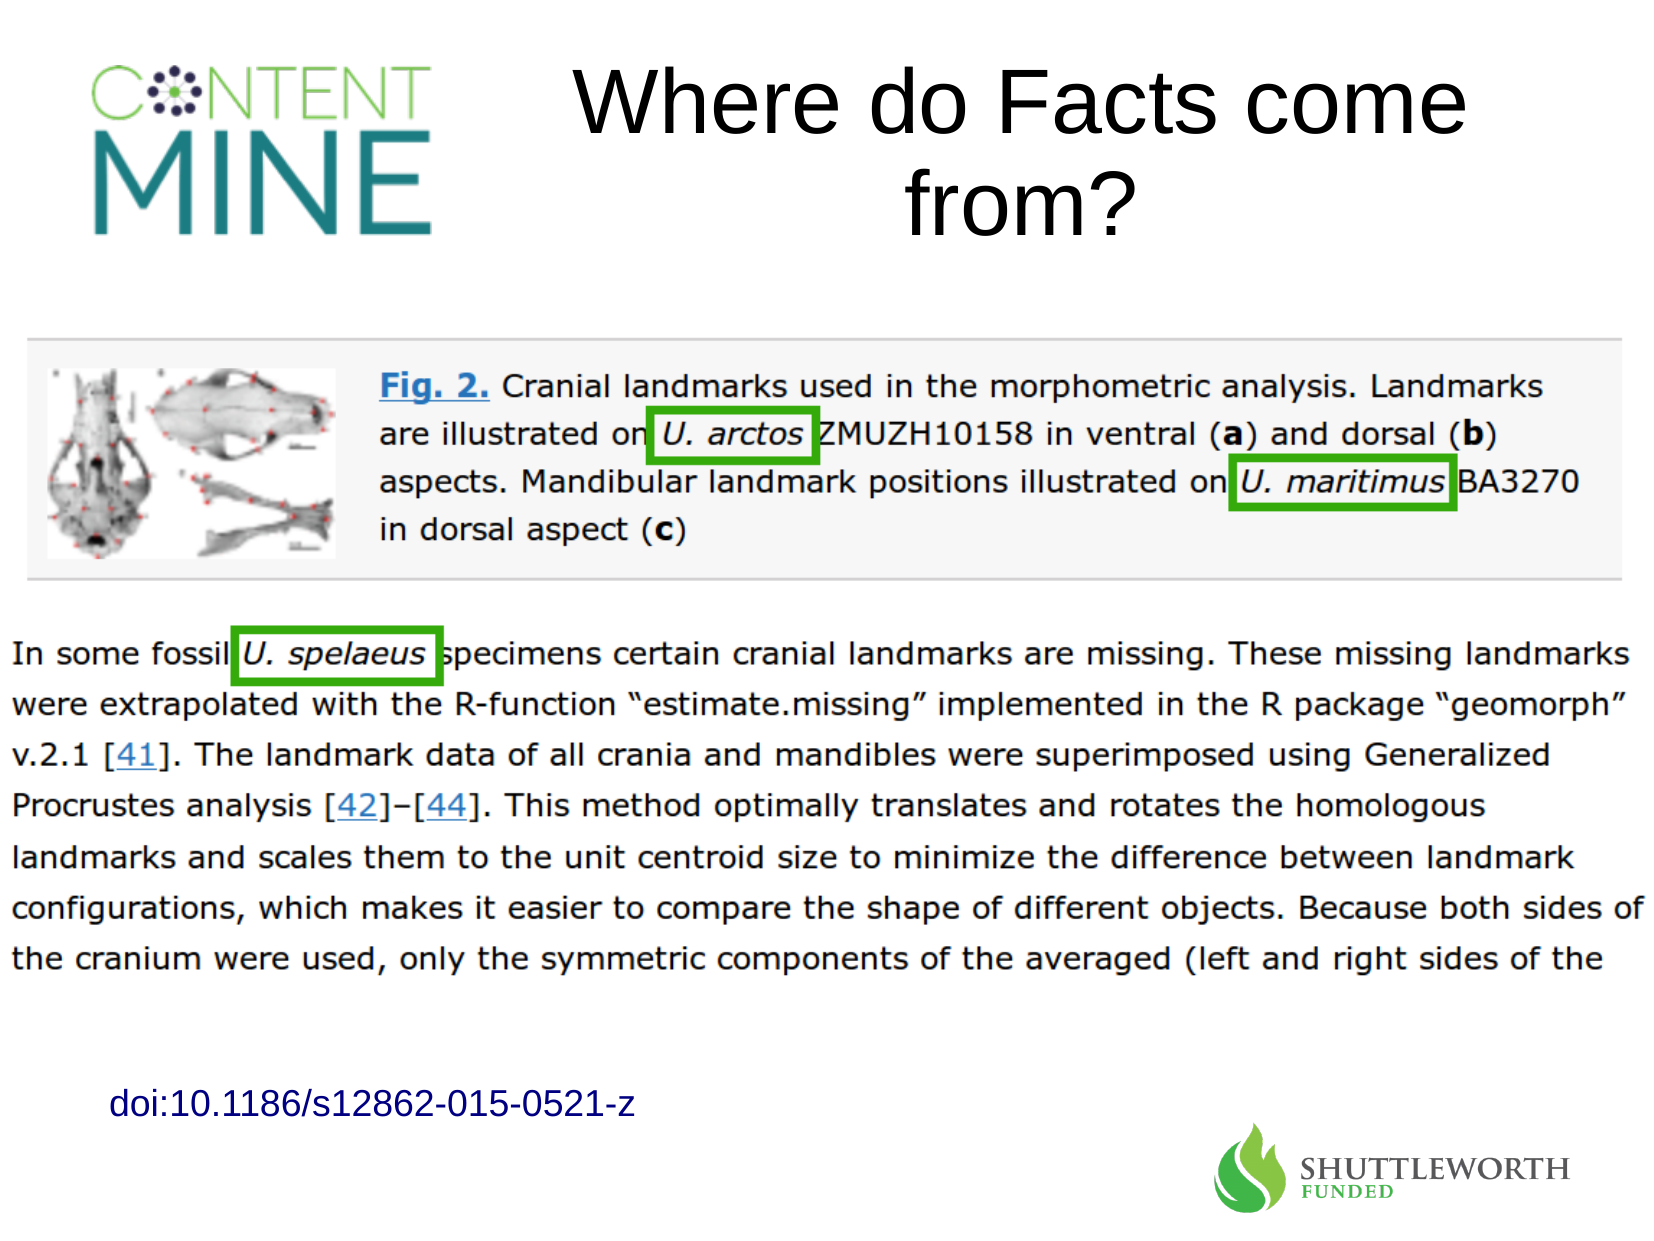

# Where do Facts come from?
doi:10.1186/s12862-015-0521-z